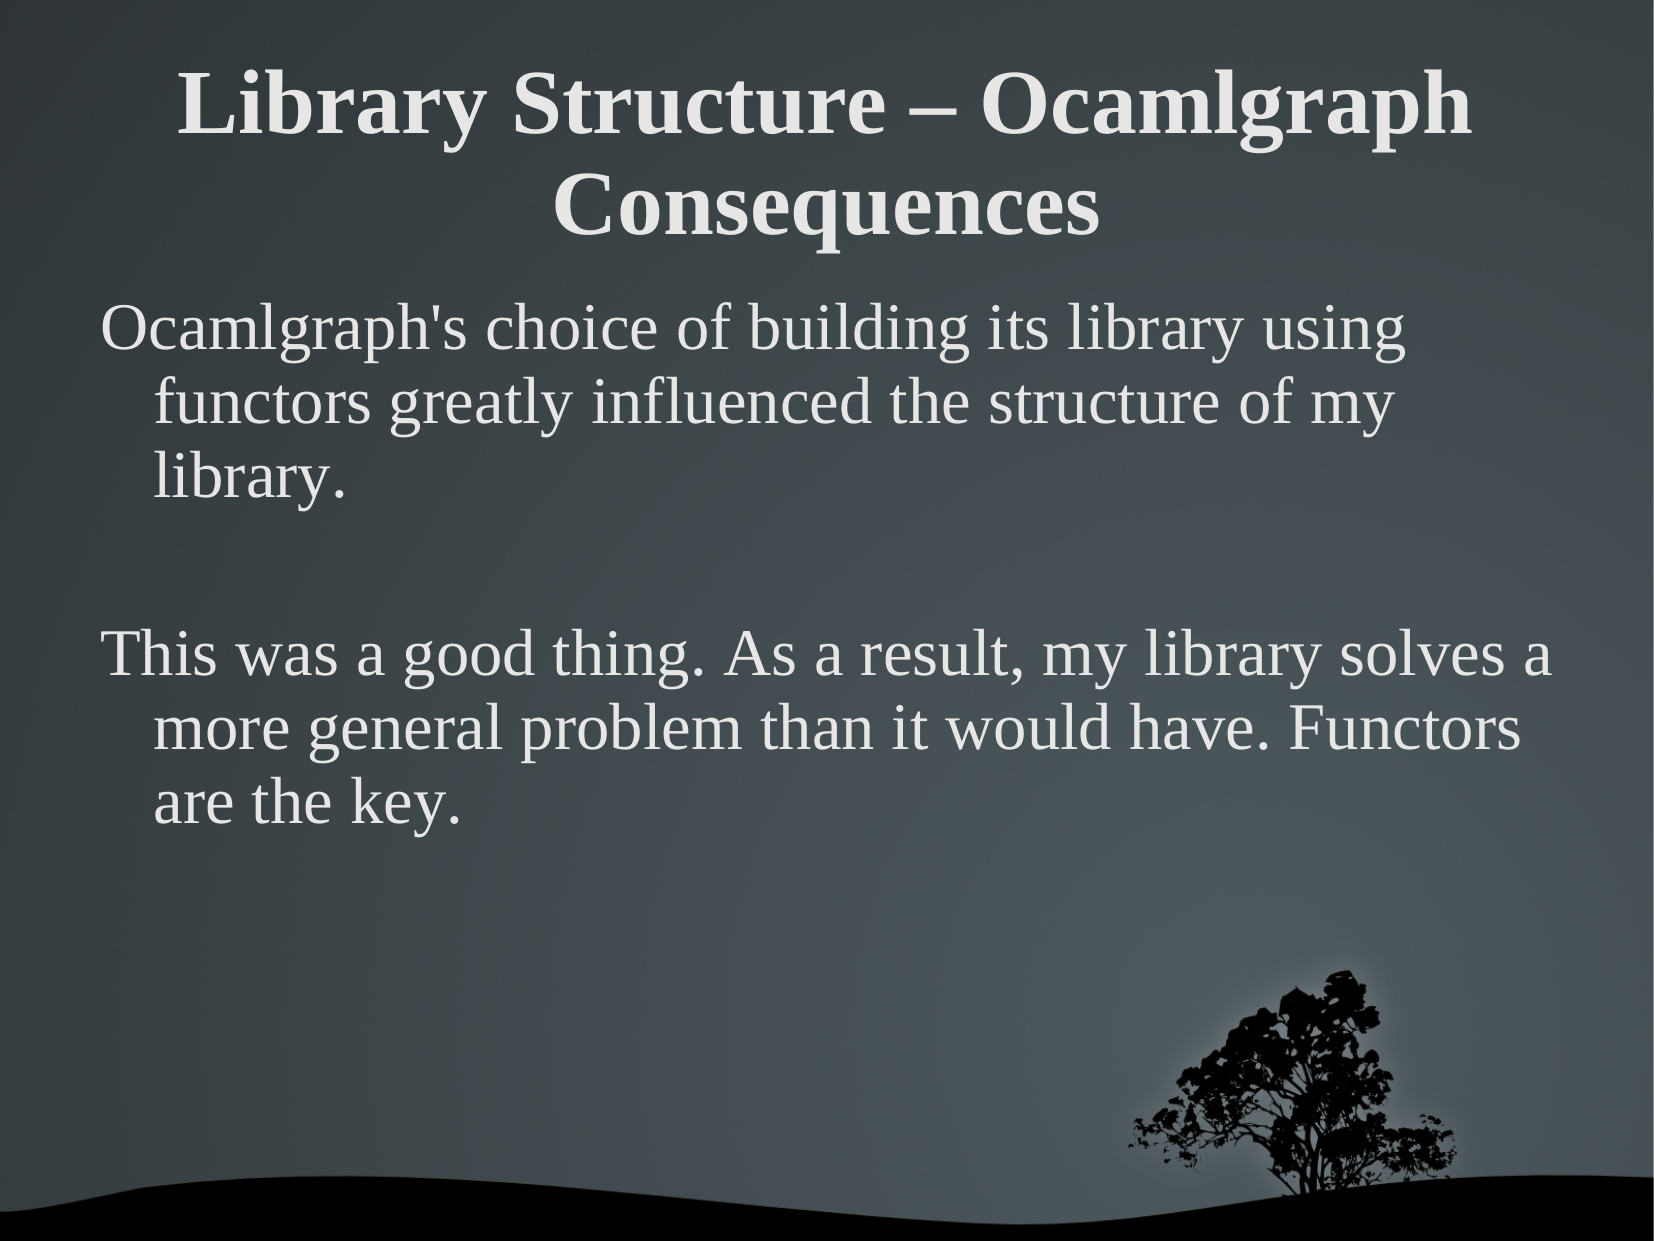

# Library Structure – Ocamlgraph Consequences
Ocamlgraph's choice of building its library using functors greatly influenced the structure of my library.
This was a good thing. As a result, my library solves a more general problem than it would have. Functors are the key.